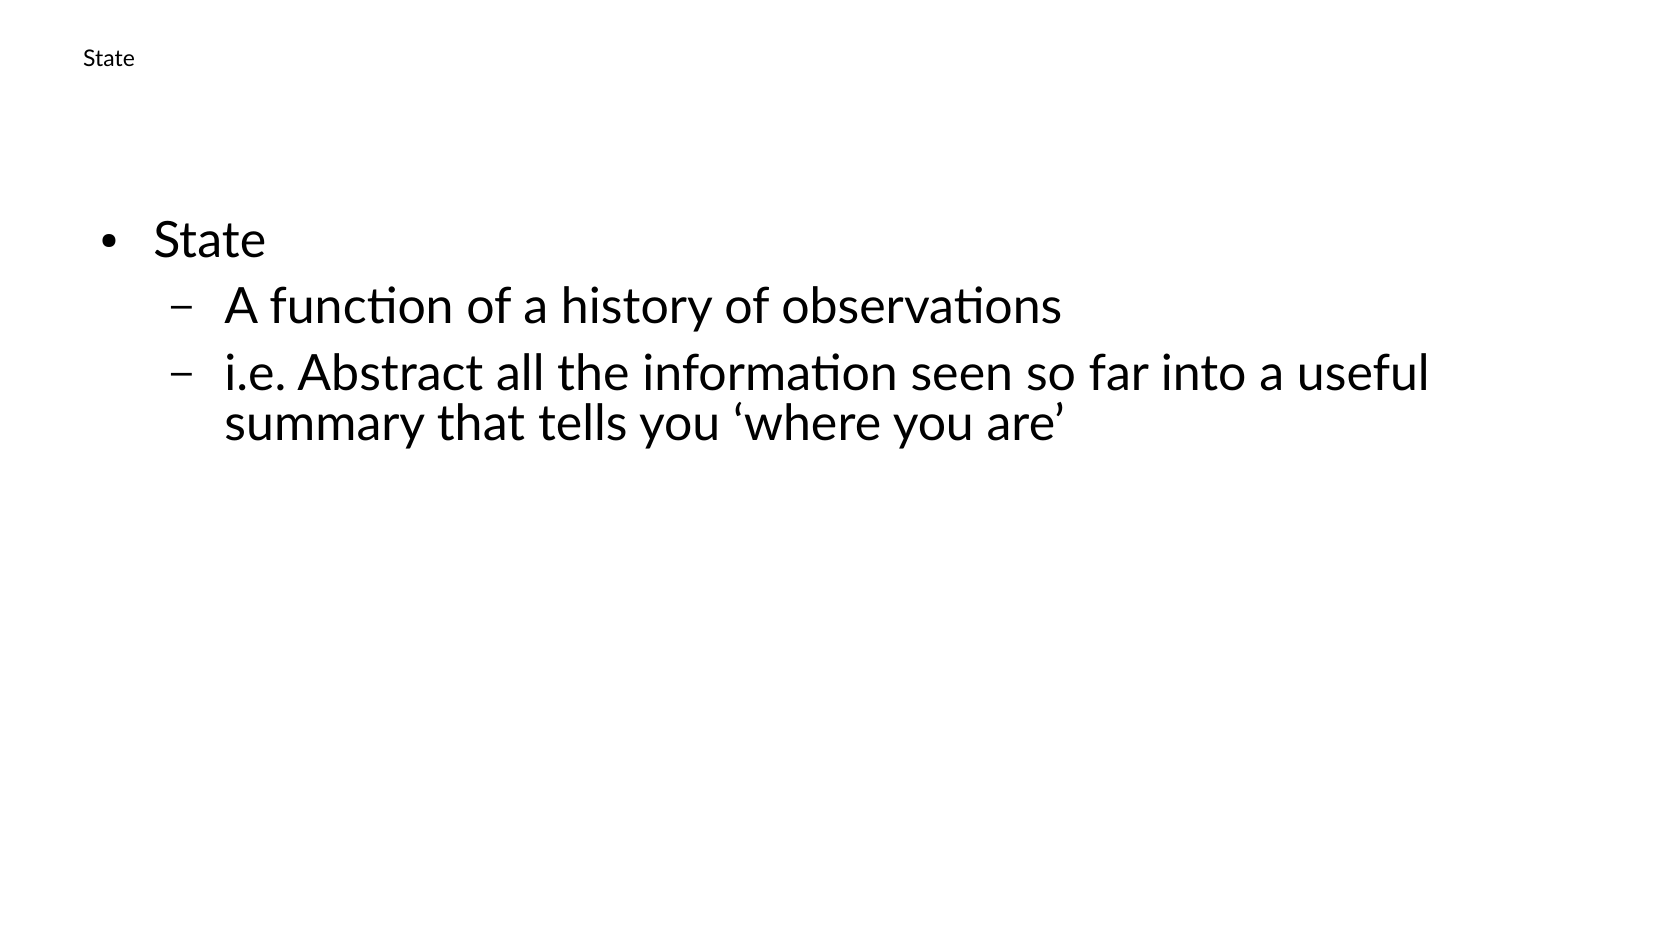

# State
State
A function of a history of observations
i.e. Abstract all the information seen so far into a useful summary that tells you ‘where you are’